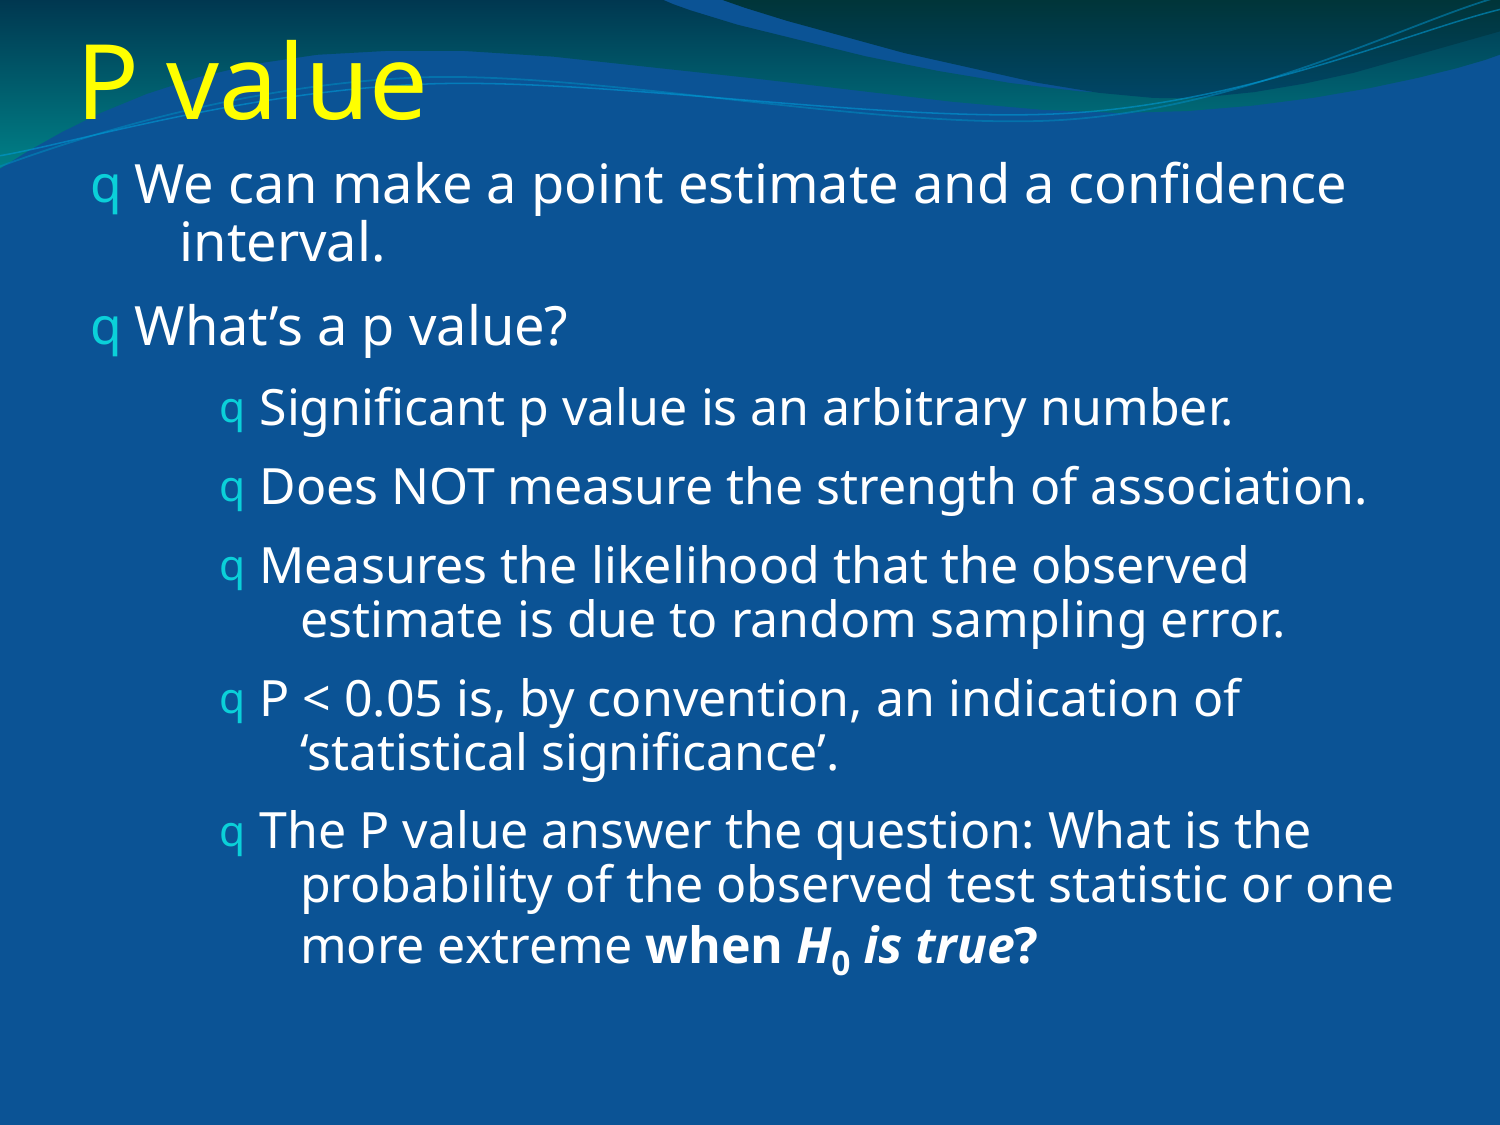

# P value
We can make a point estimate and a confidence interval.
What’s a p value?
Significant p value is an arbitrary number.
Does NOT measure the strength of association.
Measures the likelihood that the observed estimate is due to random sampling error.
P < 0.05 is, by convention, an indication of ‘statistical significance’.
The P value answer the question: What is the probability of the observed test statistic or one more extreme when H0 is true?